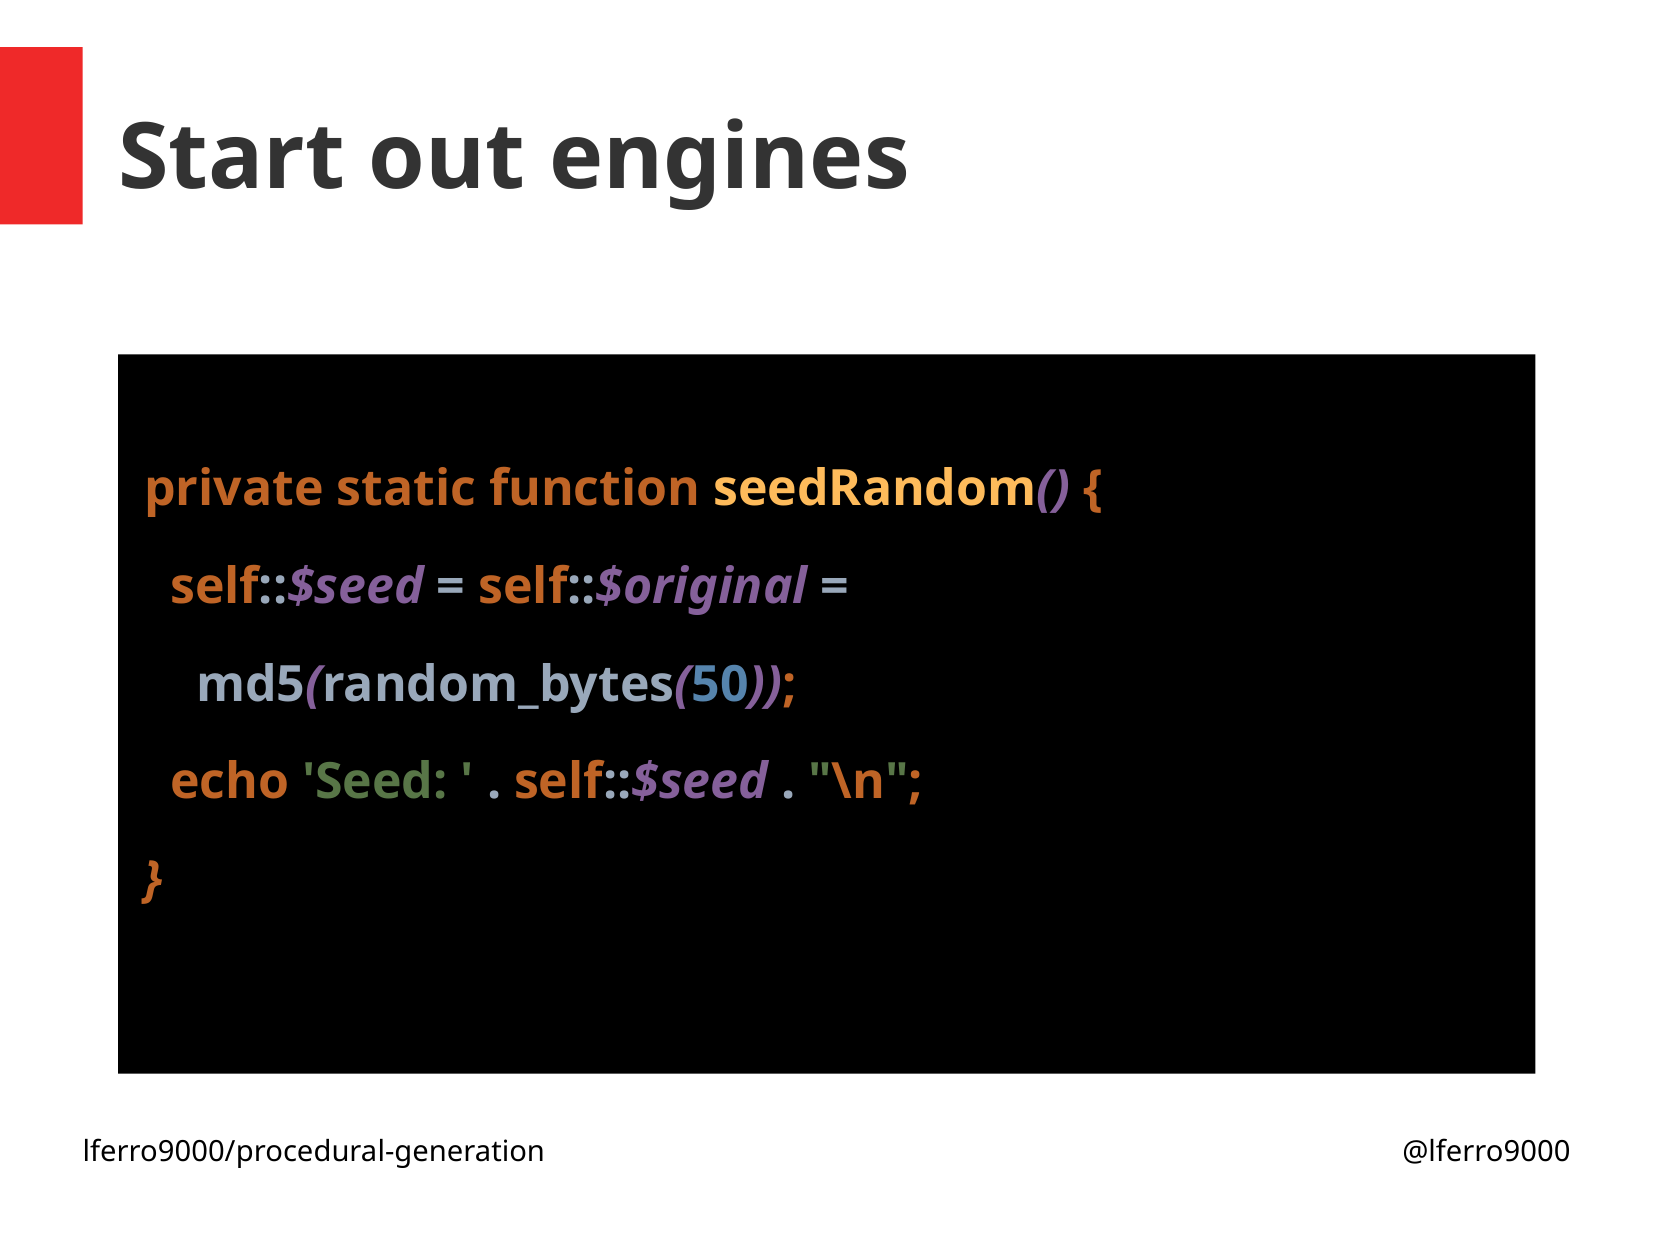

# Start out engines
 private static function seedRandom() {
 self::$seed = self::$original =
 md5(random_bytes(50));
 echo 'Seed: ' . self::$seed . "\n";
 }
10